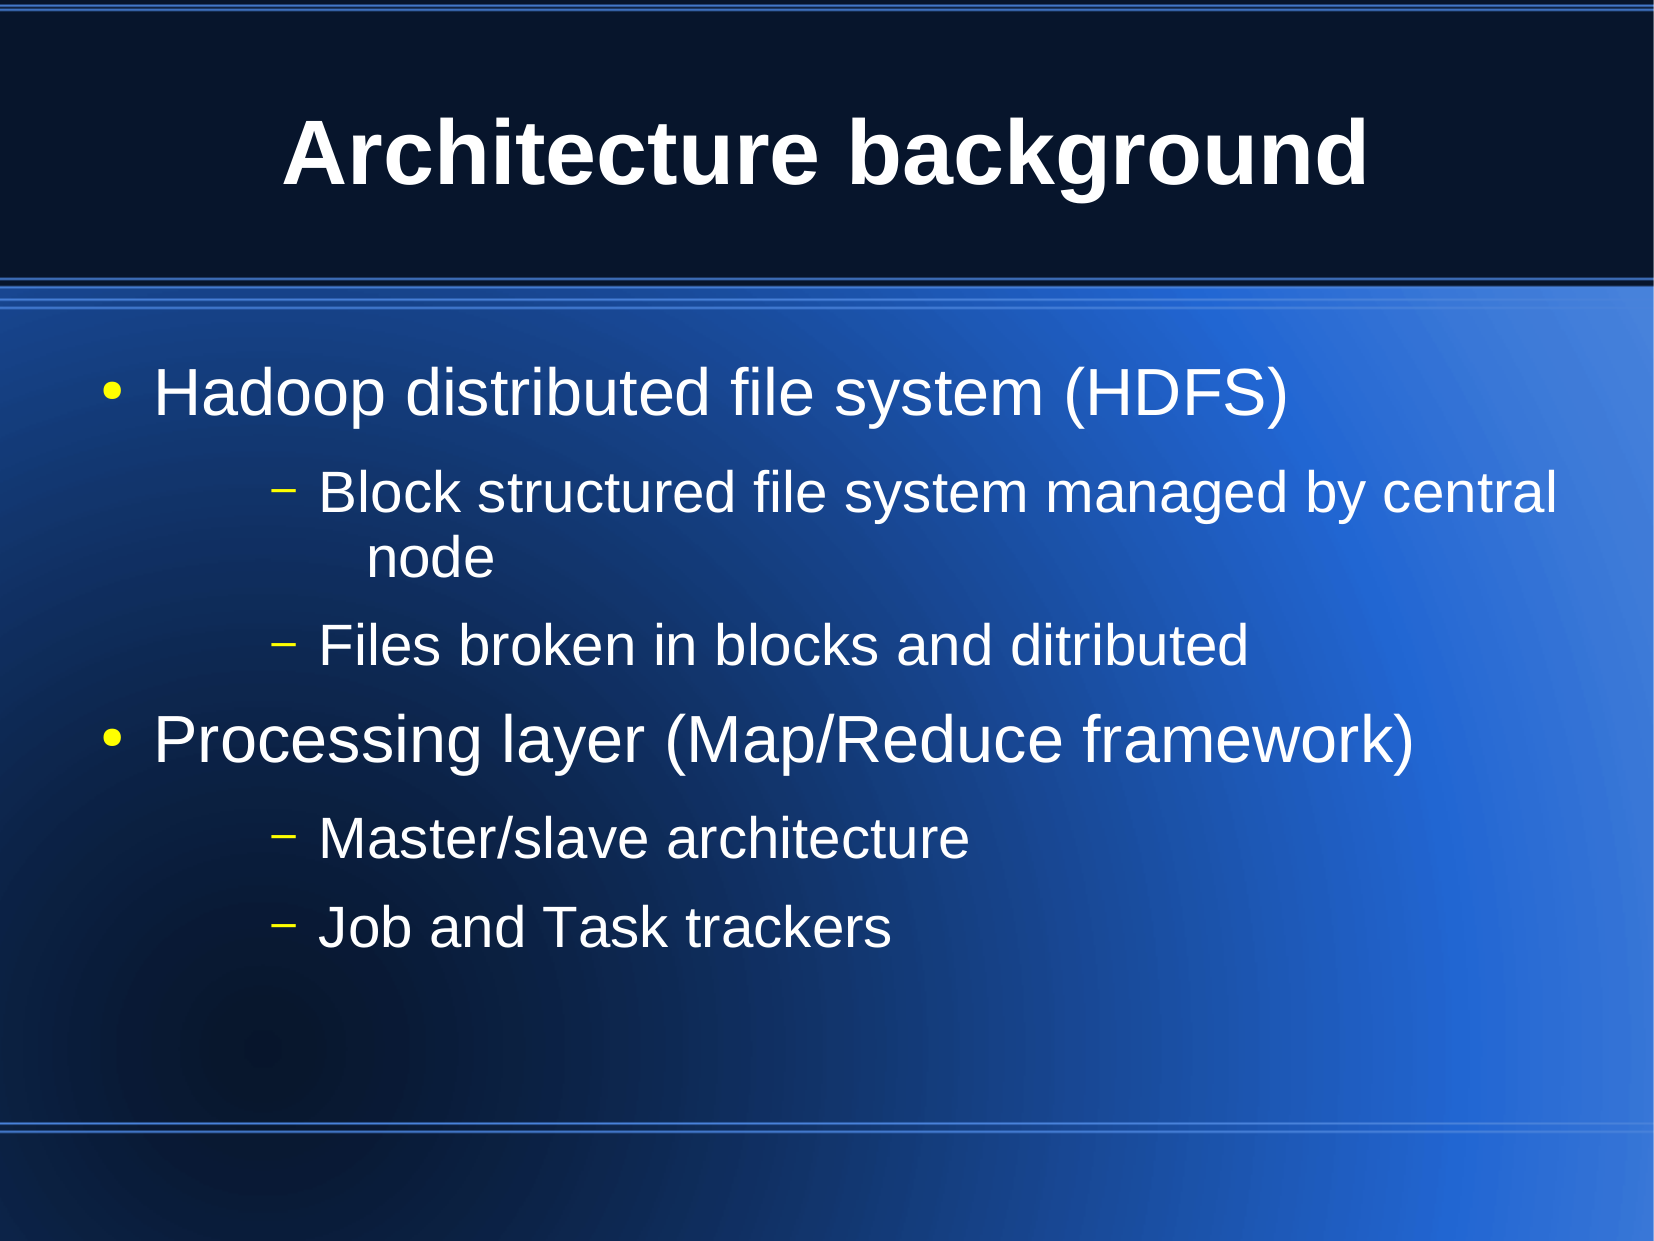

# Architecture background
Hadoop distributed file system (HDFS)
Block structured file system managed by central node
Files broken in blocks and ditributed
Processing layer (Map/Reduce framework)
Master/slave architecture
Job and Task trackers